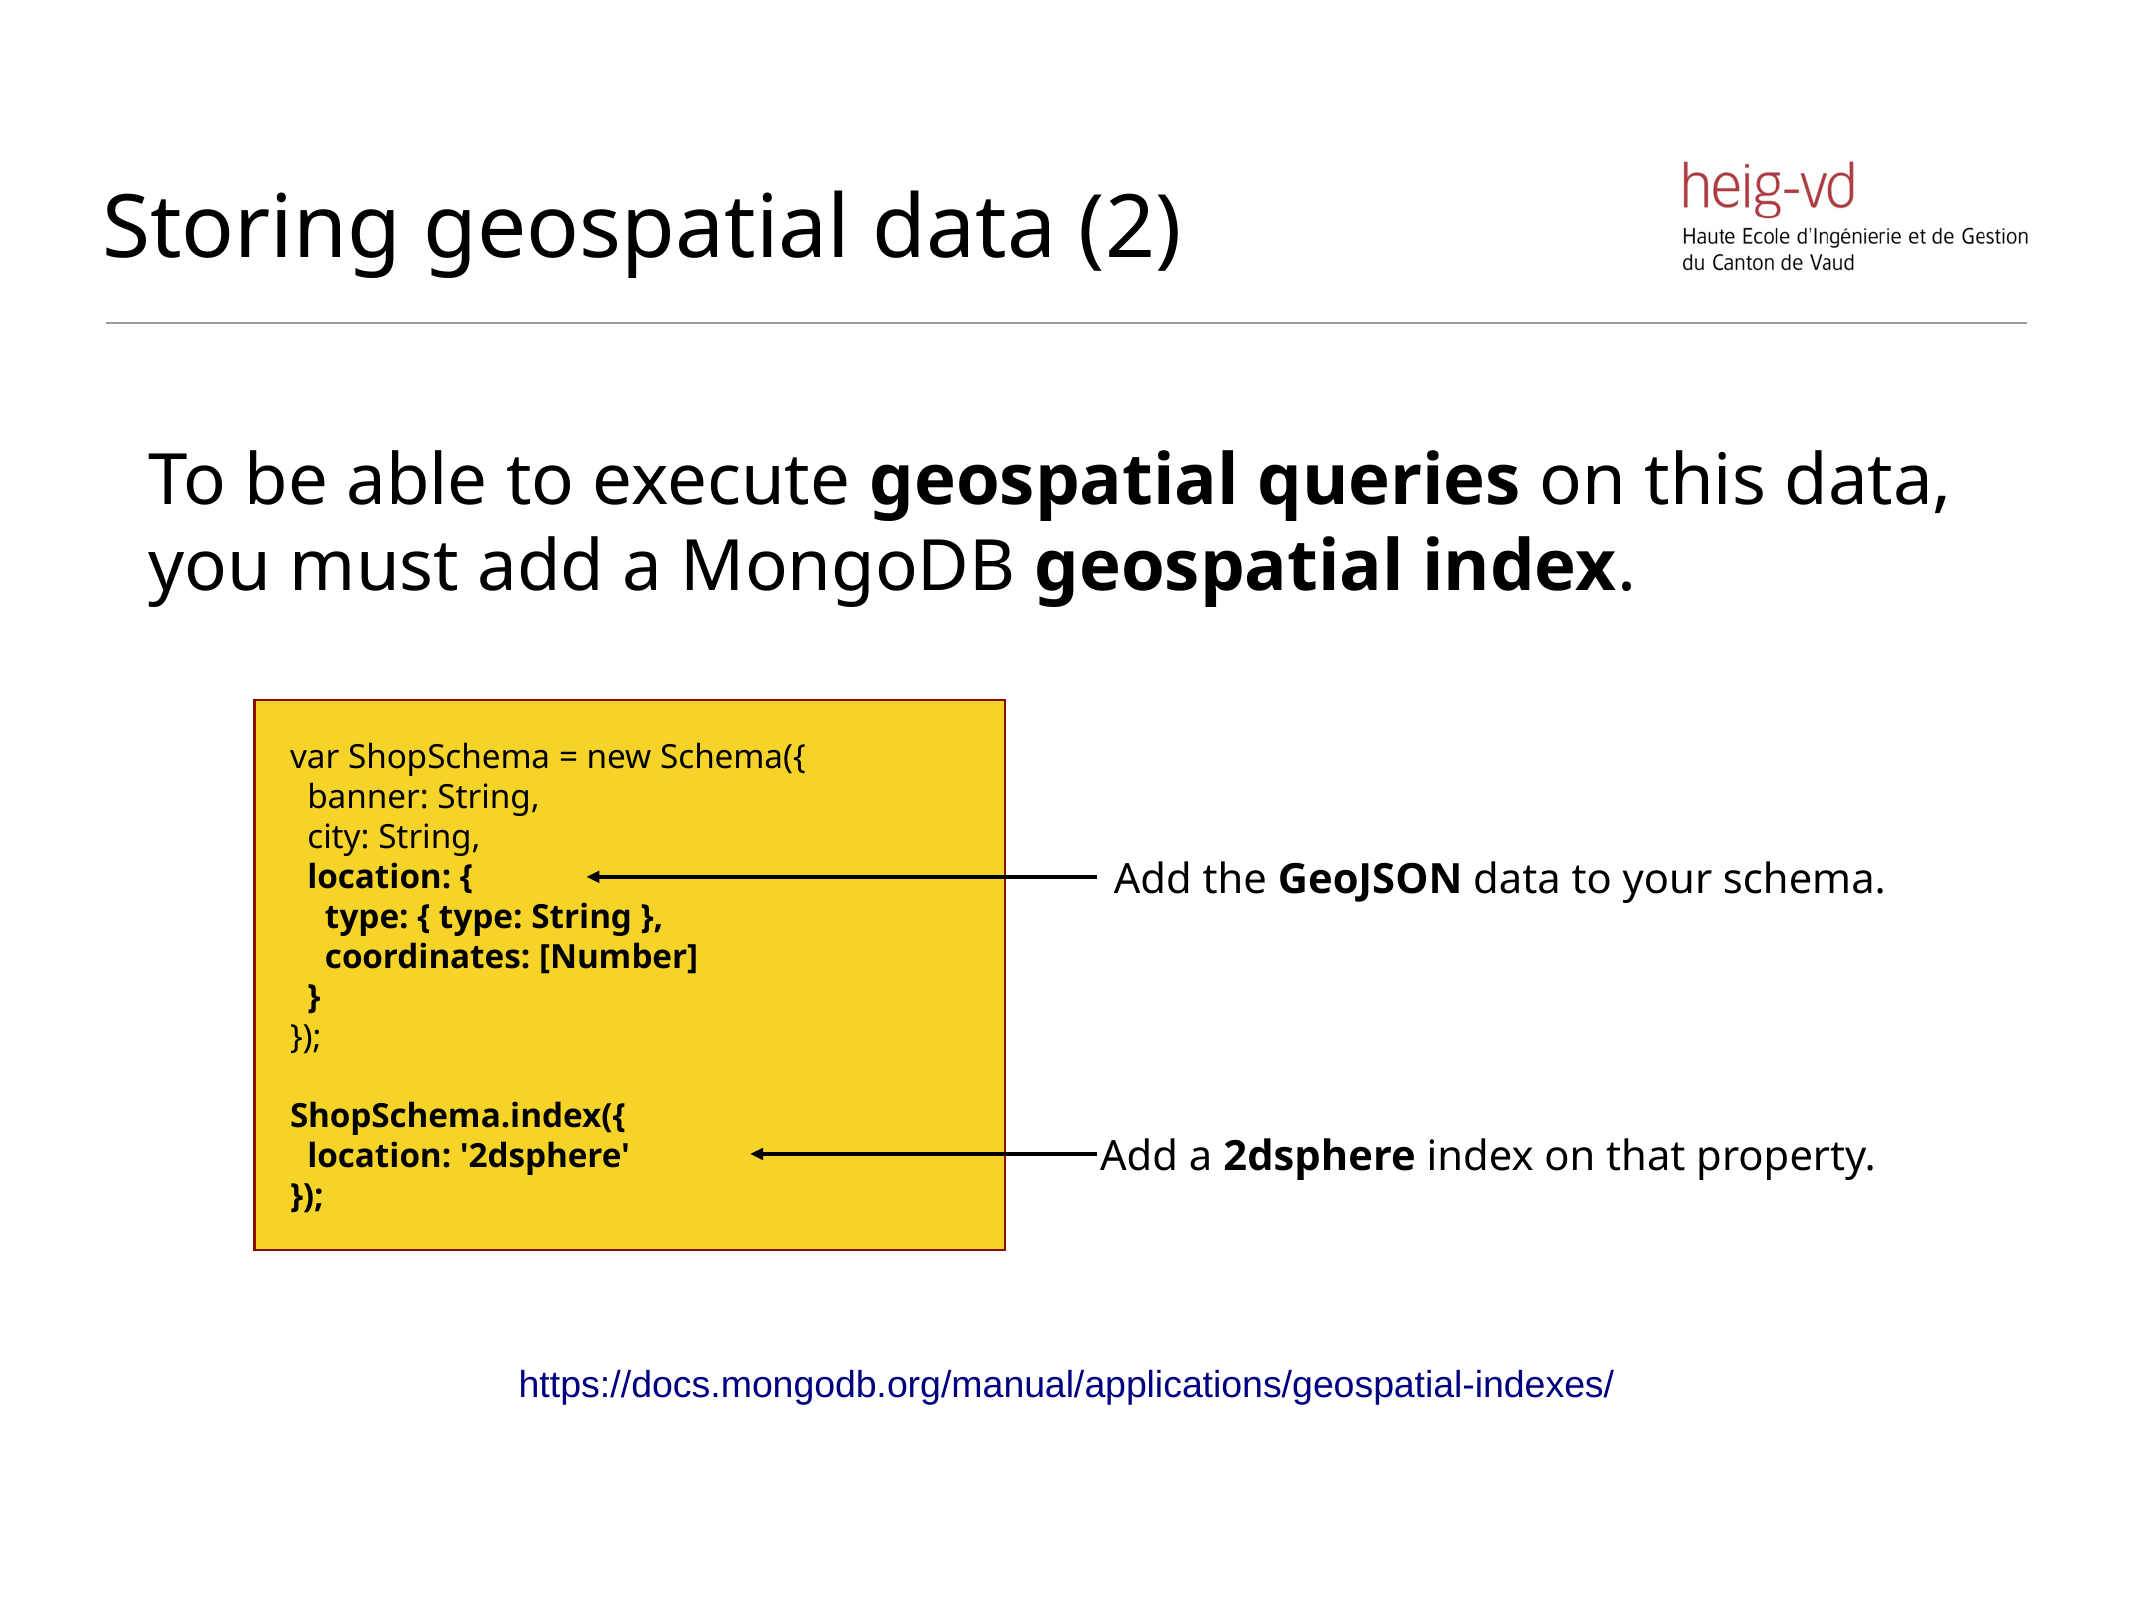

# Storing geospatial data (2)
To be able to execute geospatial queries on this data, you must add a MongoDB geospatial index.
var ShopSchema = new Schema({
 banner: String,
 city: String,
 location: {
 type: { type: String },
 coordinates: [Number]
 }
});
ShopSchema.index({
 location: '2dsphere'
});
Add the GeoJSON data to your schema.
Add a 2dsphere index on that property.
https://docs.mongodb.org/manual/applications/geospatial-indexes/